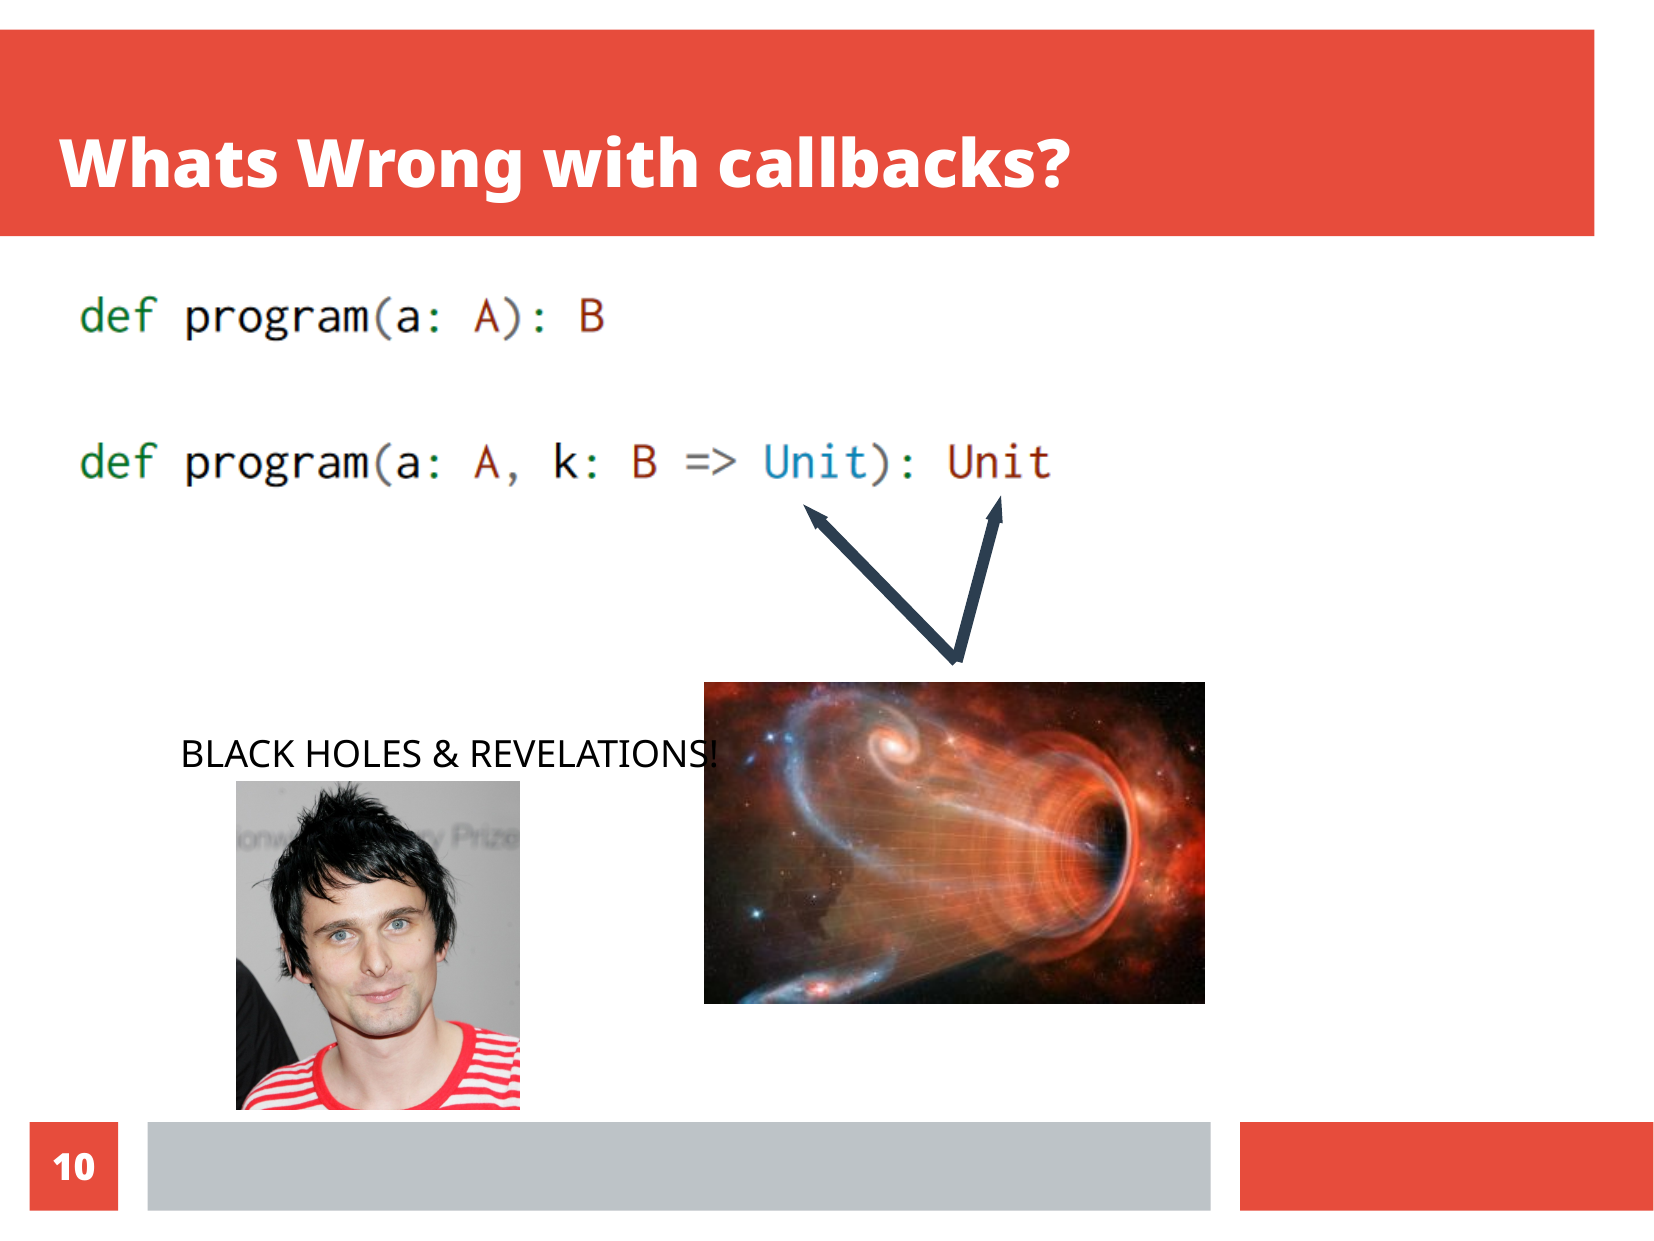

# Whats Wrong with callbacks?
BLACK HOLES & REVELATIONS!
10